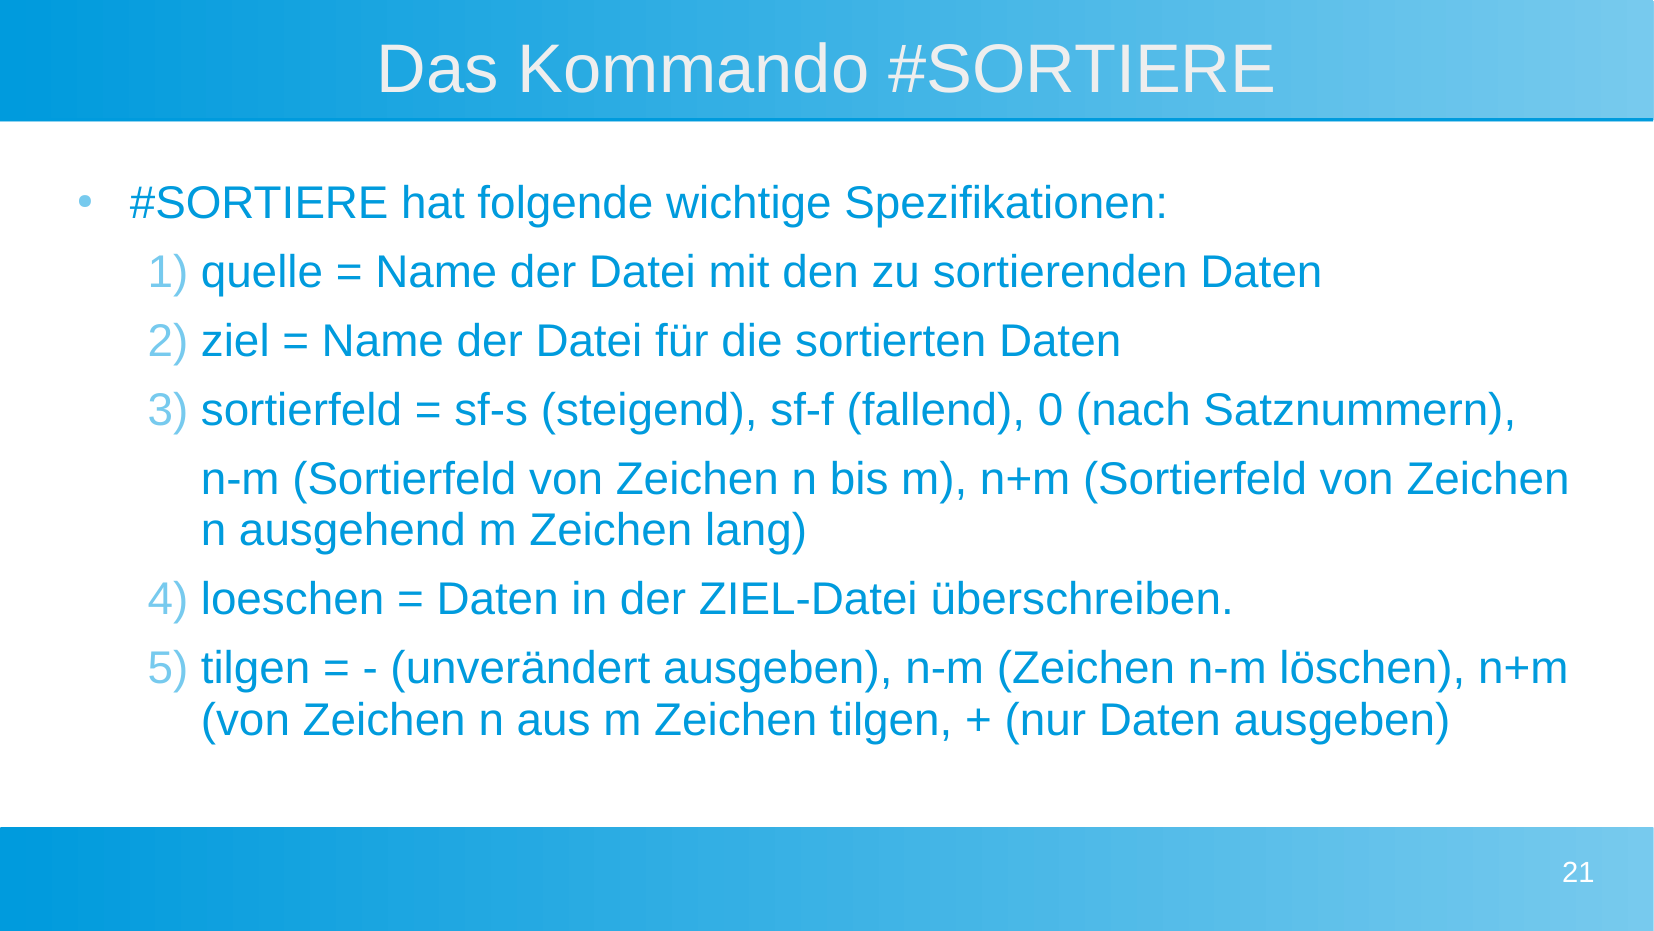

# Das Kommando #SORTIERE
#SORTIERE hat folgende wichtige Spezifikationen:
quelle = Name der Datei mit den zu sortierenden Daten
ziel = Name der Datei für die sortierten Daten
sortierfeld = sf-s (steigend), sf-f (fallend), 0 (nach Satznummern),
n-m (Sortierfeld von Zeichen n bis m), n+m (Sortierfeld von Zeichen n ausgehend m Zeichen lang)
loeschen = Daten in der ZIEL-Datei überschreiben.
tilgen = - (unverändert ausgeben), n-m (Zeichen n-m löschen), n+m (von Zeichen n aus m Zeichen tilgen, + (nur Daten ausgeben)
21